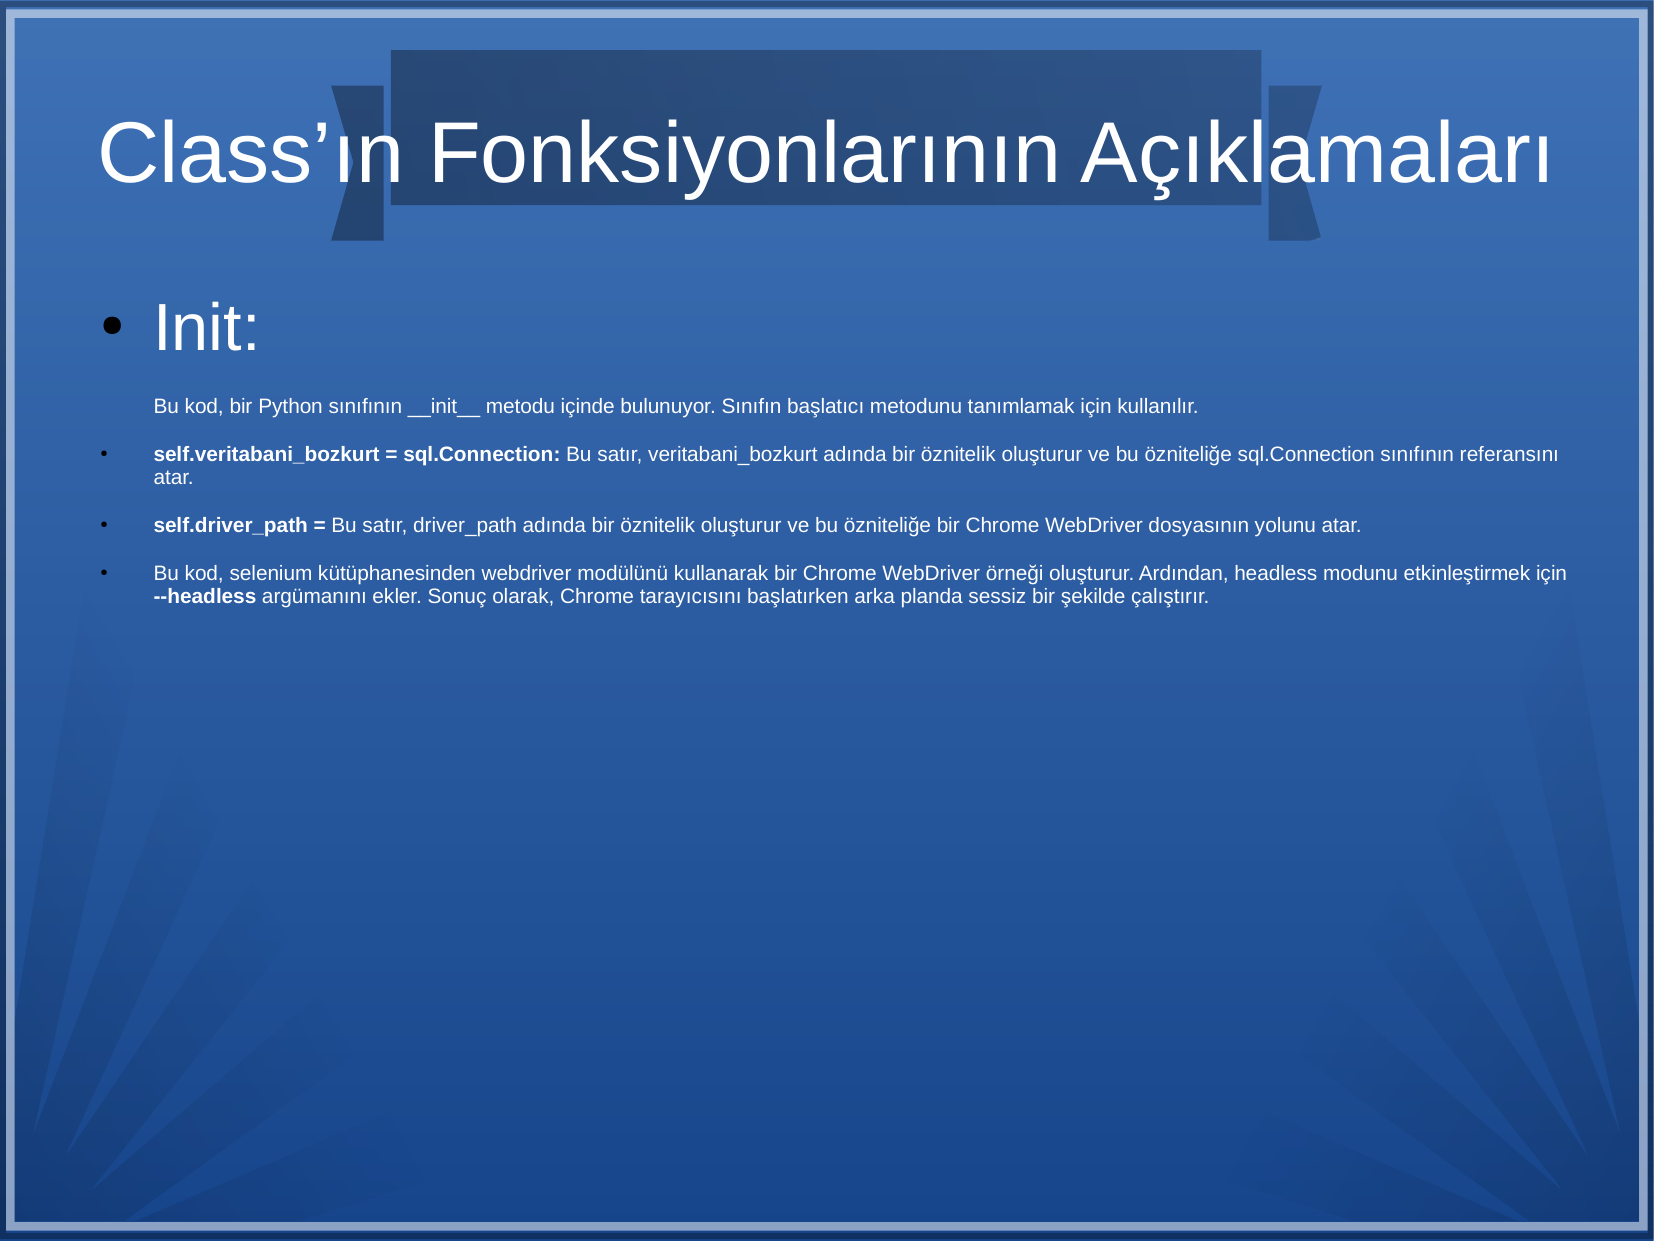

# Class’ın Fonksiyonlarının Açıklamaları
Init:
Bu kod, bir Python sınıfının __init__ metodu içinde bulunuyor. Sınıfın başlatıcı metodunu tanımlamak için kullanılır.
self.veritabani_bozkurt = sql.Connection: Bu satır, veritabani_bozkurt adında bir öznitelik oluşturur ve bu özniteliğe sql.Connection sınıfının referansını atar.
self.driver_path = Bu satır, driver_path adında bir öznitelik oluşturur ve bu özniteliğe bir Chrome WebDriver dosyasının yolunu atar.
Bu kod, selenium kütüphanesinden webdriver modülünü kullanarak bir Chrome WebDriver örneği oluşturur. Ardından, headless modunu etkinleştirmek için --headless argümanını ekler. Sonuç olarak, Chrome tarayıcısını başlatırken arka planda sessiz bir şekilde çalıştırır.